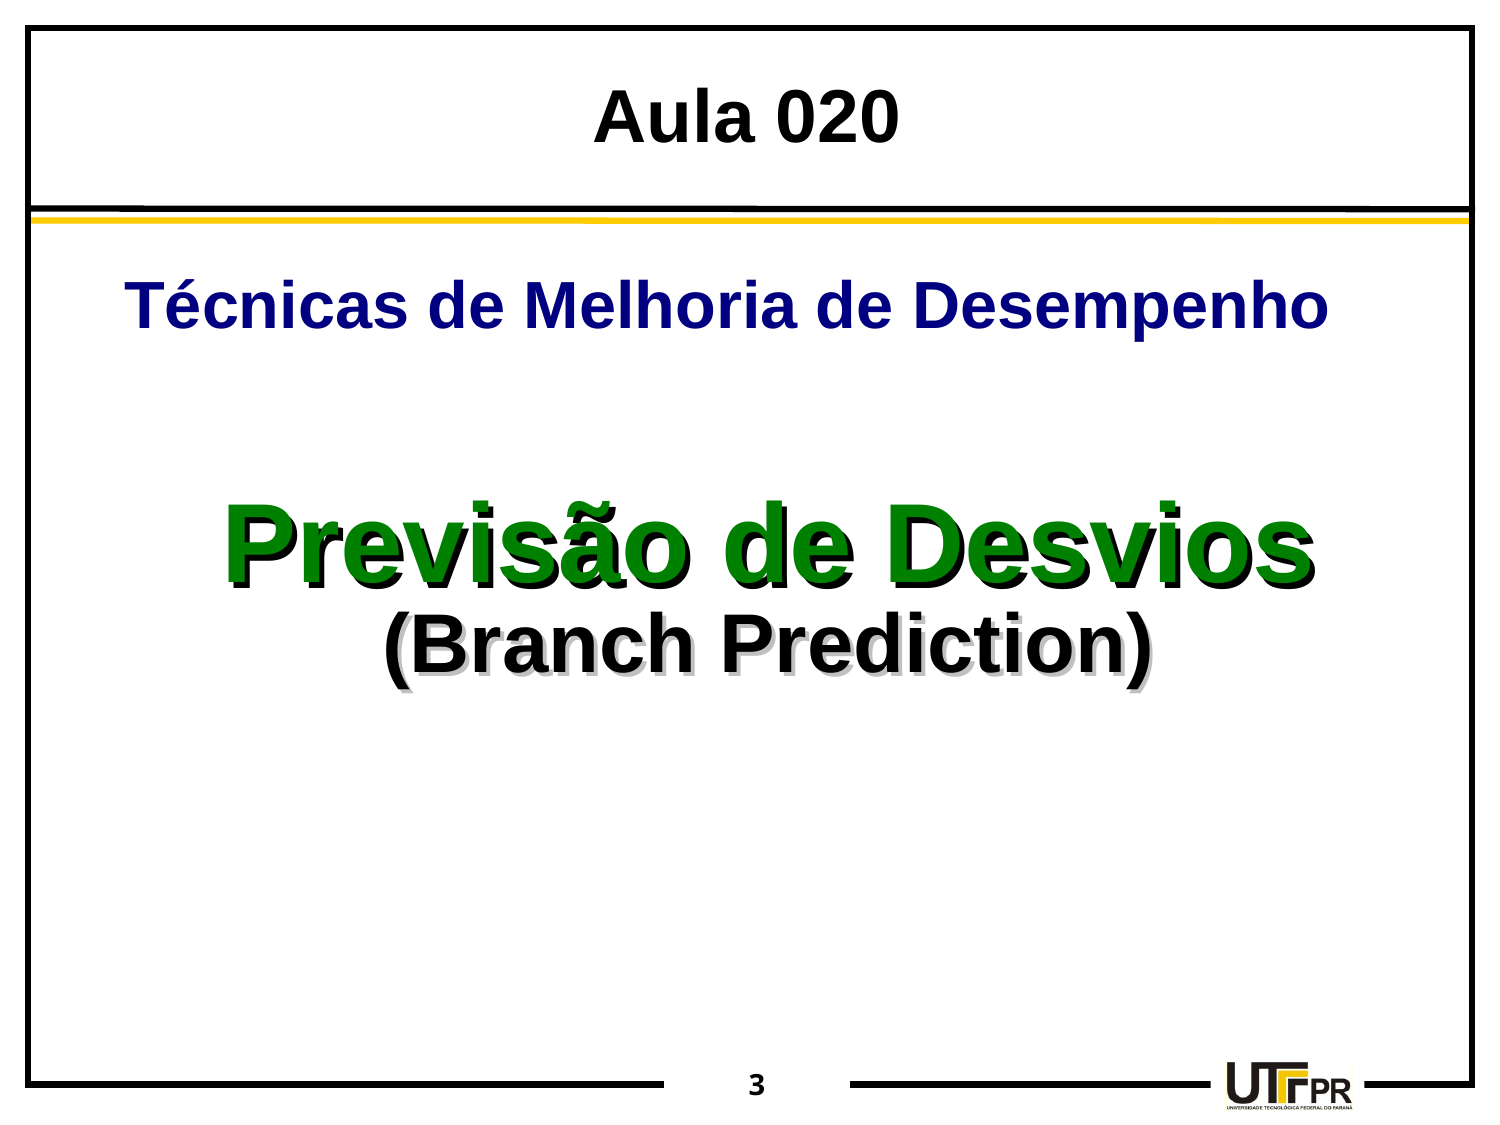

# Aula 020
Técnicas de Melhoria de Desempenho
Previsão de Desvios
(Branch Prediction)